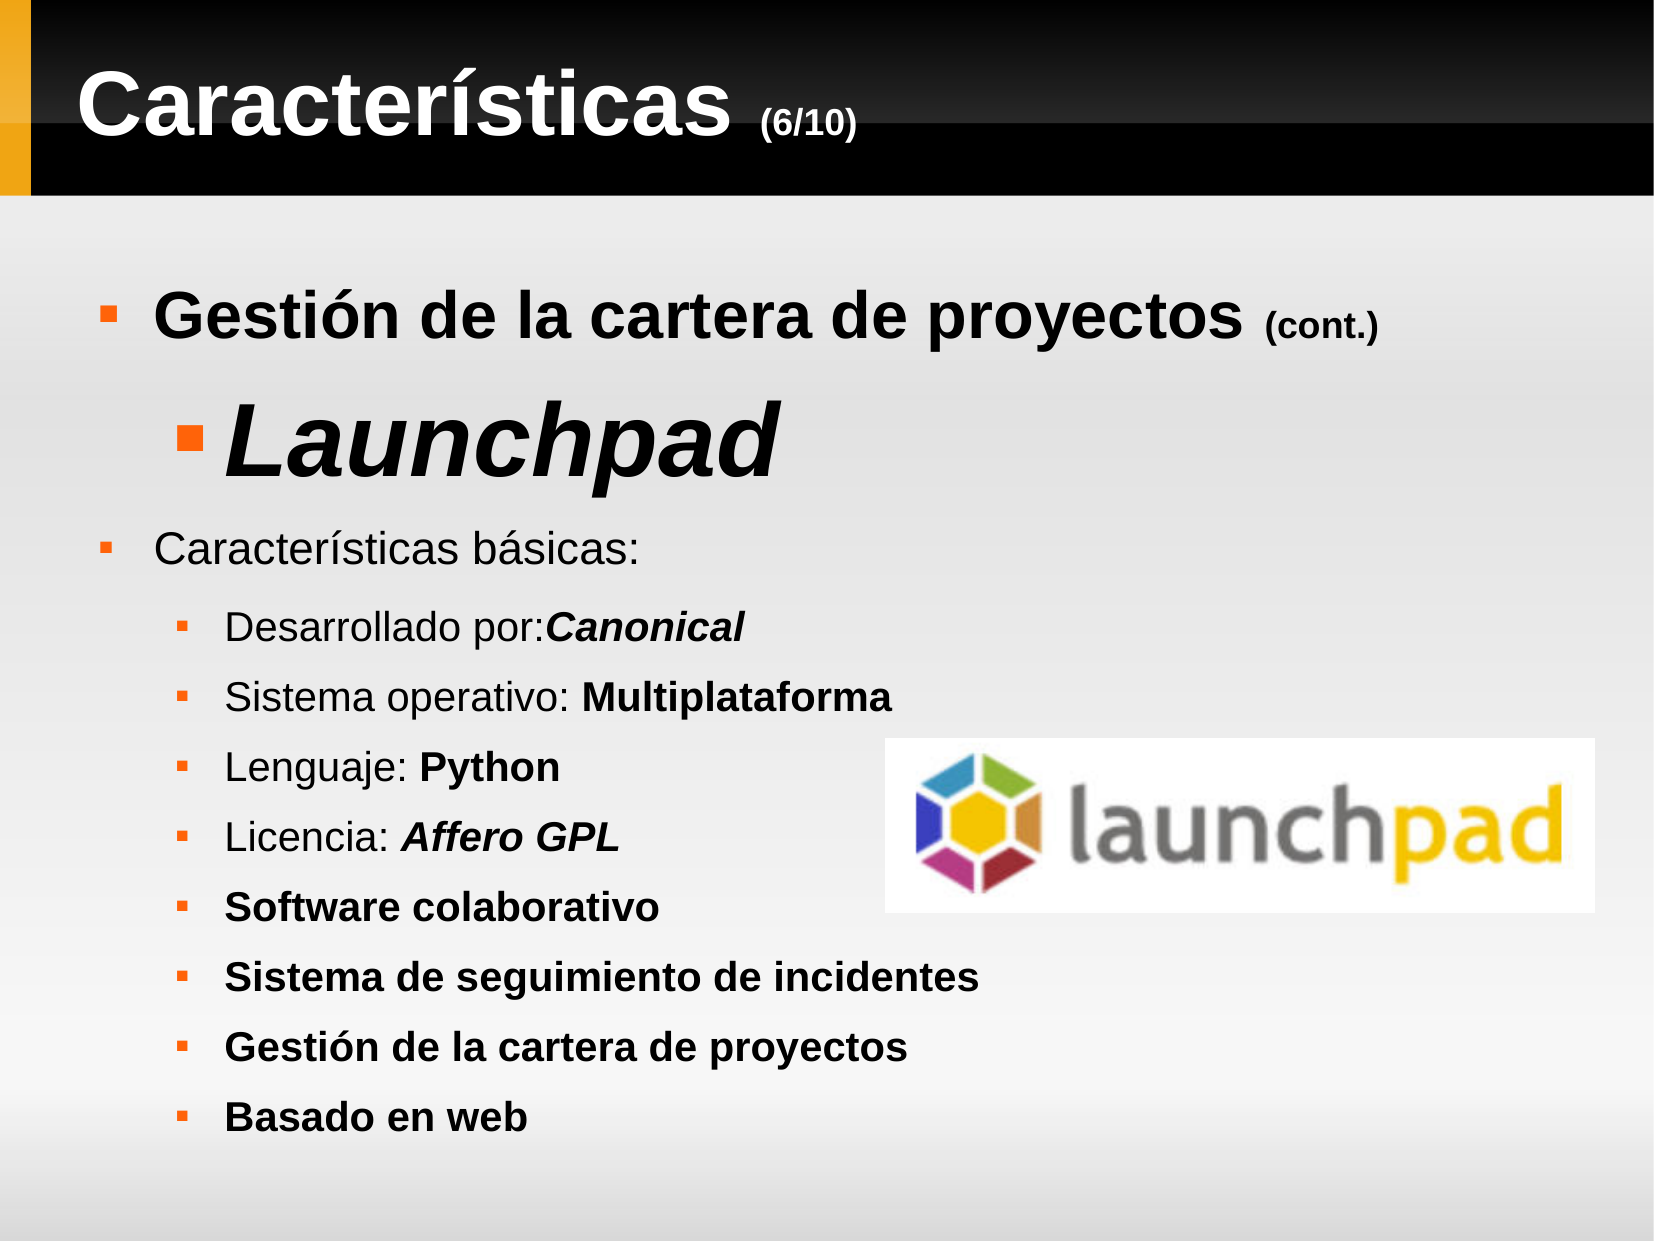

# Características (6/10)
Gestión de la cartera de proyectos (cont.)
Launchpad
Características básicas:
Desarrollado por:Canonical
Sistema operativo: Multiplataforma
Lenguaje: Python
Licencia: Affero GPL
Software colaborativo
Sistema de seguimiento de incidentes
Gestión de la cartera de proyectos
Basado en web